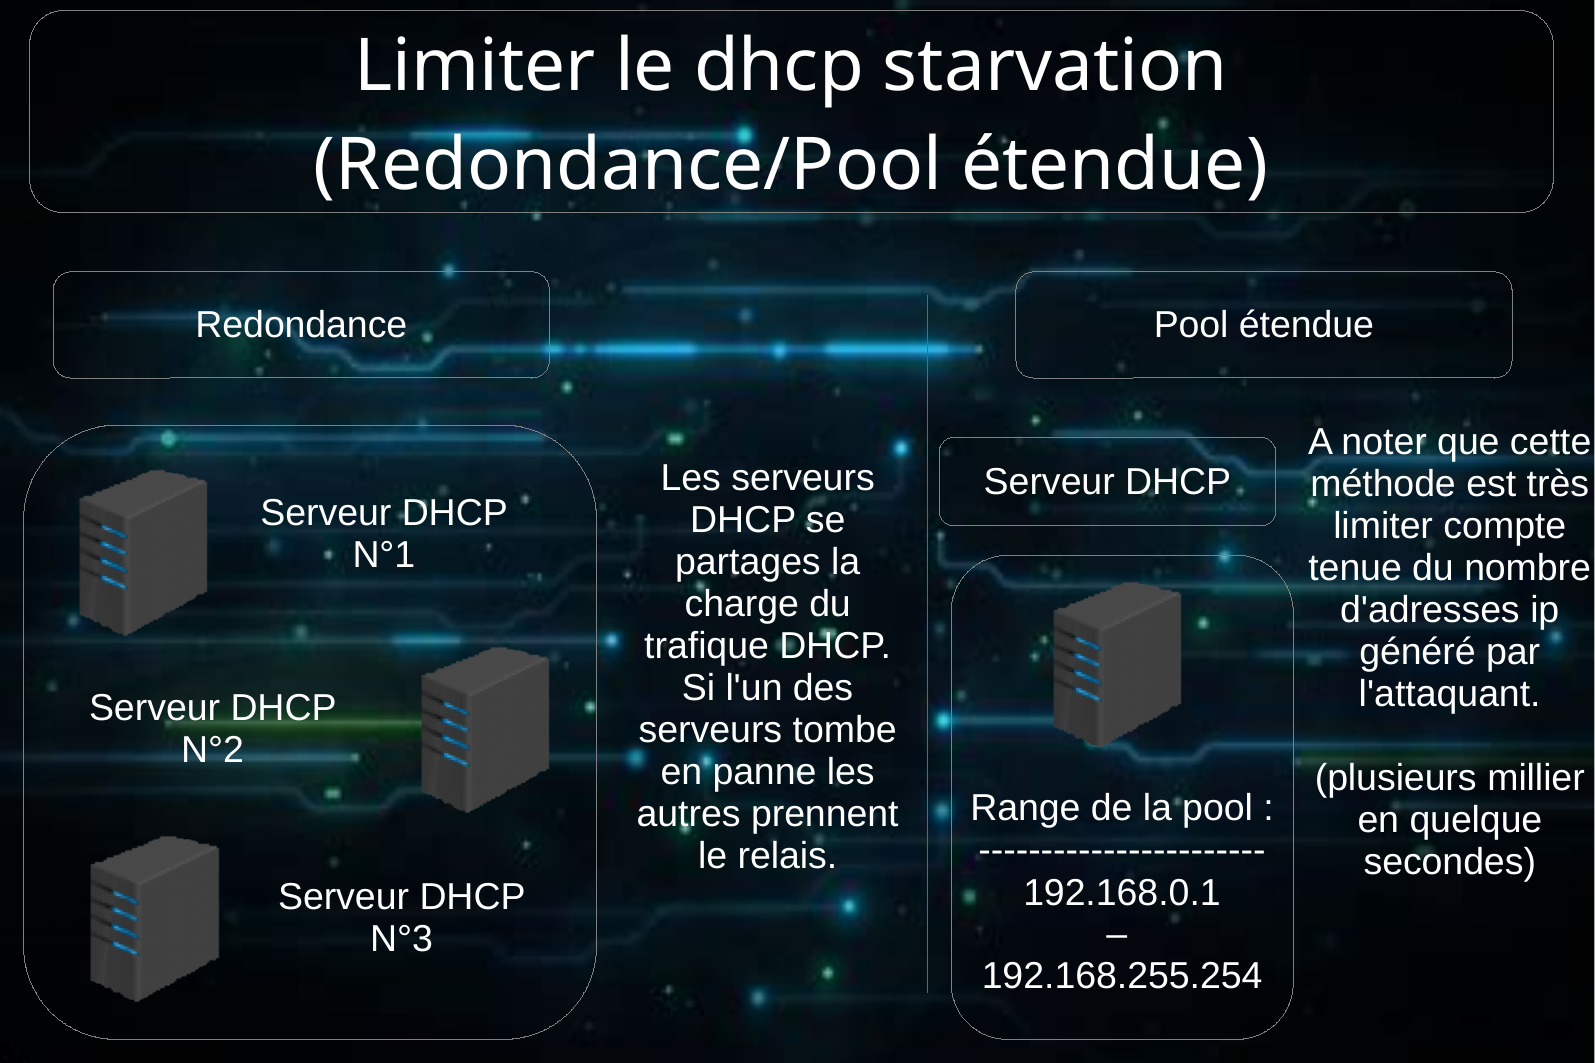

Limiter le dhcp starvation
(Redondance/Pool étendue)
Redondance
Pool étendue
A noter que cette méthode est très limiter compte tenue du nombre d'adresses ip généré par l'attaquant.
(plusieurs millier en quelque secondes)
Serveur DHCP
Les serveurs DHCP se partages la charge du trafique DHCP. Si l'un des serveurs tombe en panne les autres prennent le relais.
Serveur DHCP N°1
Serveur DHCP N°2
Range de la pool :
-----------------------
 192.168.0.1
–
192.168.255.254
Serveur DHCP N°3